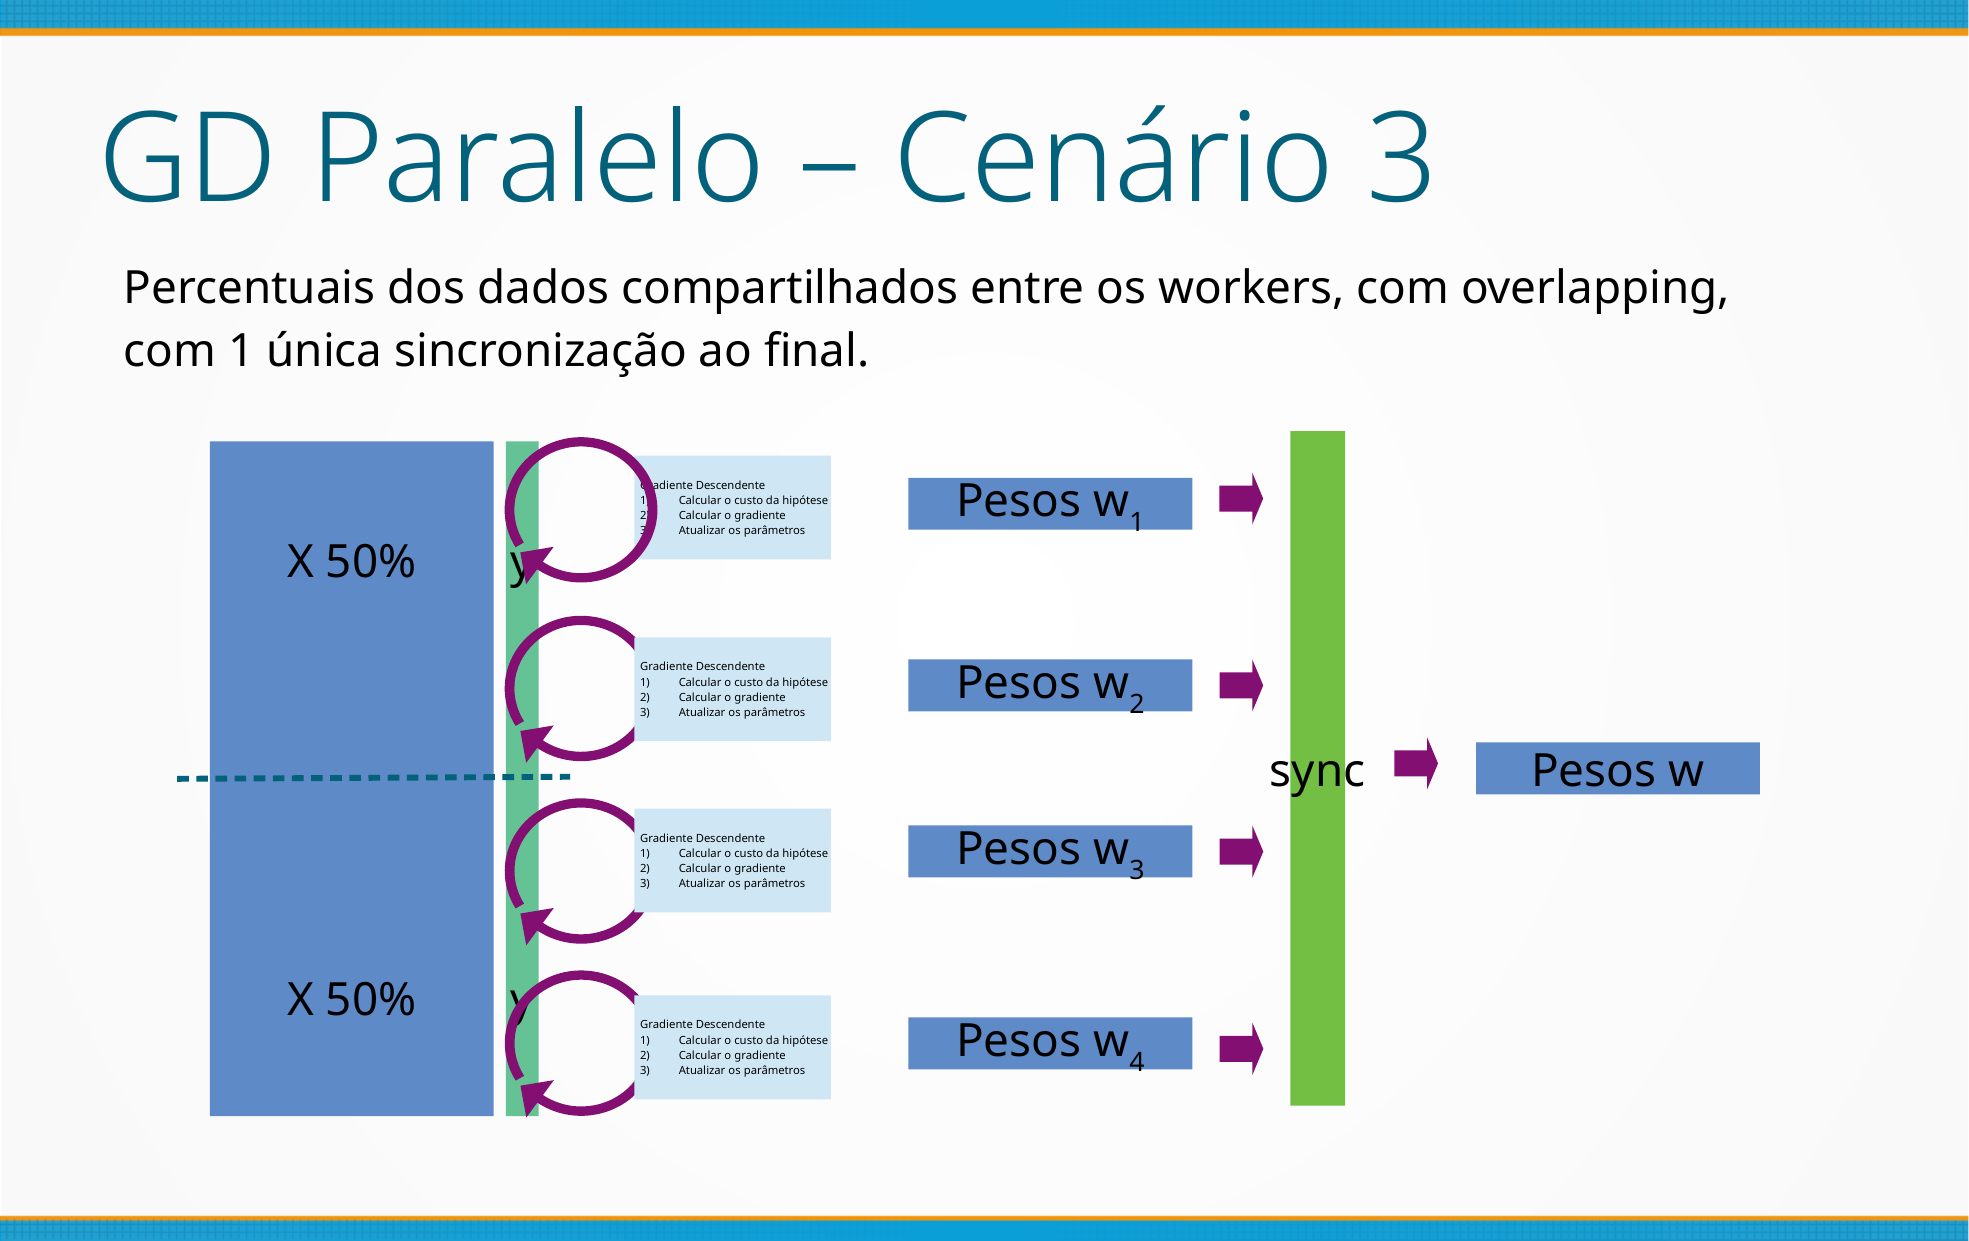

# GD Paralelo – Cenário 3
Percentuais dos dados compartilhados entre os workers, com overlapping, com 1 única sincronização ao final.
sync
X 50%
X 50%
y
y
Gradiente Descendente
 Calcular o custo da hipótese
 Calcular o gradiente
 Atualizar os parâmetros
Pesos w1
Gradiente Descendente
 Calcular o custo da hipótese
 Calcular o gradiente
 Atualizar os parâmetros
Pesos w2
Pesos w
Gradiente Descendente
 Calcular o custo da hipótese
 Calcular o gradiente
 Atualizar os parâmetros
Pesos w3
Gradiente Descendente
 Calcular o custo da hipótese
 Calcular o gradiente
 Atualizar os parâmetros
Pesos w4